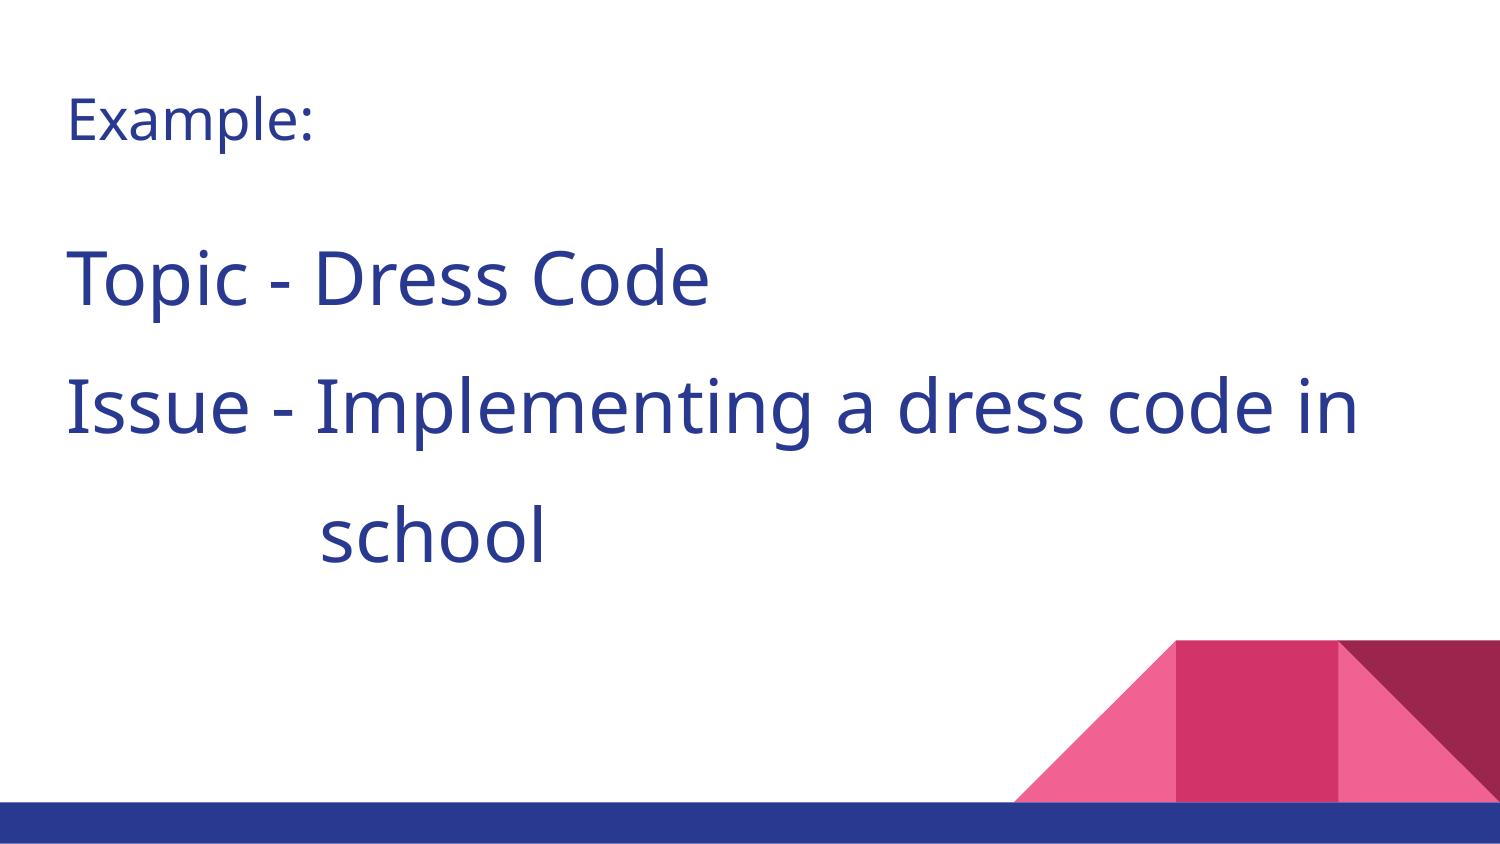

# Example:
Topic - Dress Code
Issue - Implementing a dress code in
 school